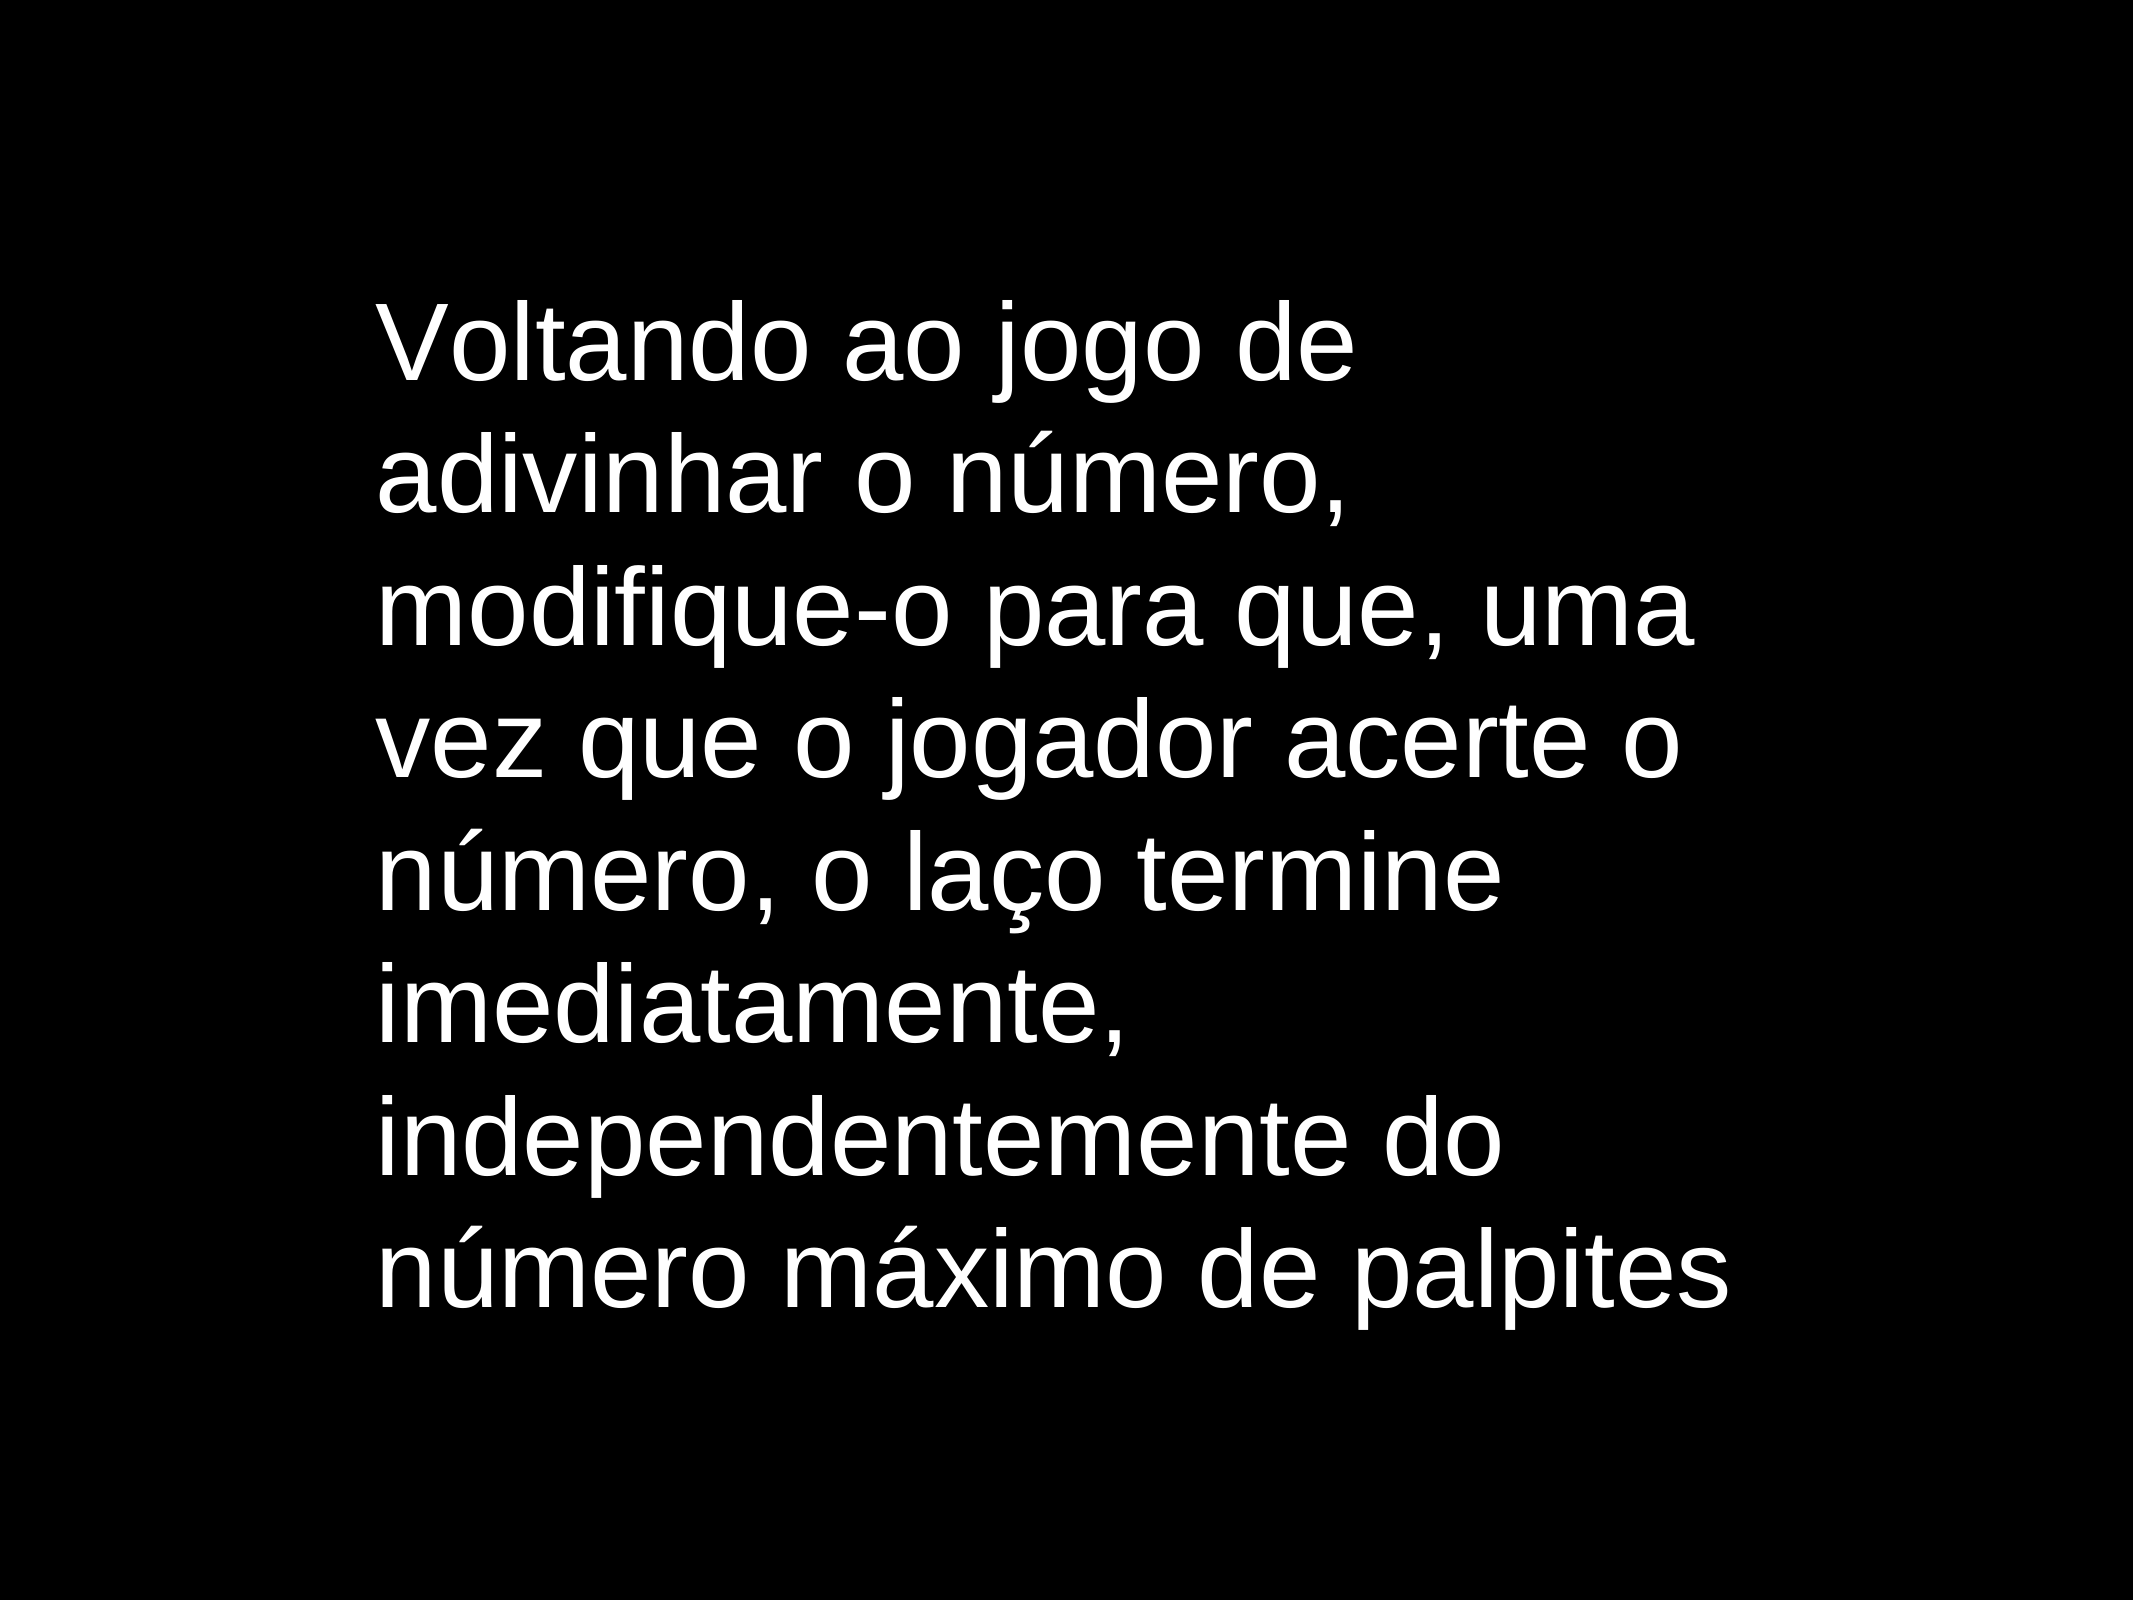

# Voltando ao jogo de adivinhar o número, modifique-o para que, uma vez que o jogador acerte o número, o laço termine imediatamente, independentemente do número máximo de palpites